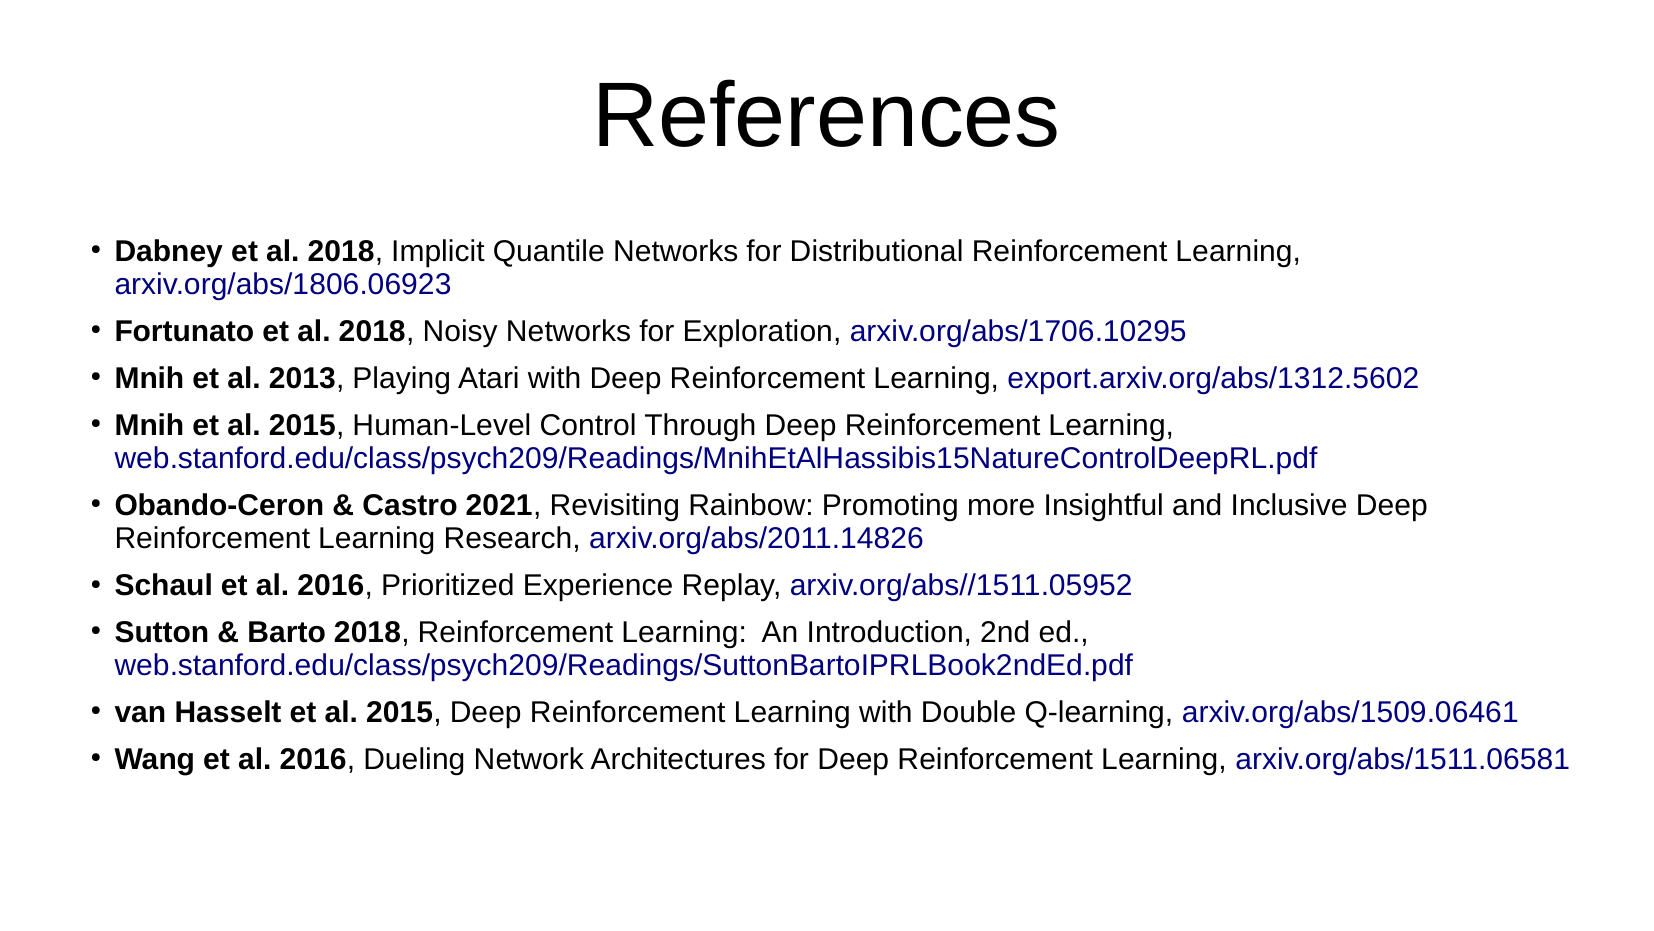

# References
Dabney et al. 2018, Implicit Quantile Networks for Distributional Reinforcement Learning, arxiv.org/abs/1806.06923
Fortunato et al. 2018, Noisy Networks for Exploration, arxiv.org/abs/1706.10295
Mnih et al. 2013, Playing Atari with Deep Reinforcement Learning, export.arxiv.org/abs/1312.5602
Mnih et al. 2015, Human-Level Control Through Deep Reinforcement Learning, web.stanford.edu/class/psych209/Readings/MnihEtAlHassibis15NatureControlDeepRL.pdf
Obando-Ceron & Castro 2021, Revisiting Rainbow: Promoting more Insightful and Inclusive Deep Reinforcement Learning Research, arxiv.org/abs/2011.14826
Schaul et al. 2016, Prioritized Experience Replay, arxiv.org/abs//1511.05952
Sutton & Barto 2018, Reinforcement Learning: An Introduction, 2nd ed., web.stanford.edu/class/psych209/Readings/SuttonBartoIPRLBook2ndEd.pdf
van Hasselt et al. 2015, Deep Reinforcement Learning with Double Q-learning, arxiv.org/abs/1509.06461
Wang et al. 2016, Dueling Network Architectures for Deep Reinforcement Learning, arxiv.org/abs/1511.06581